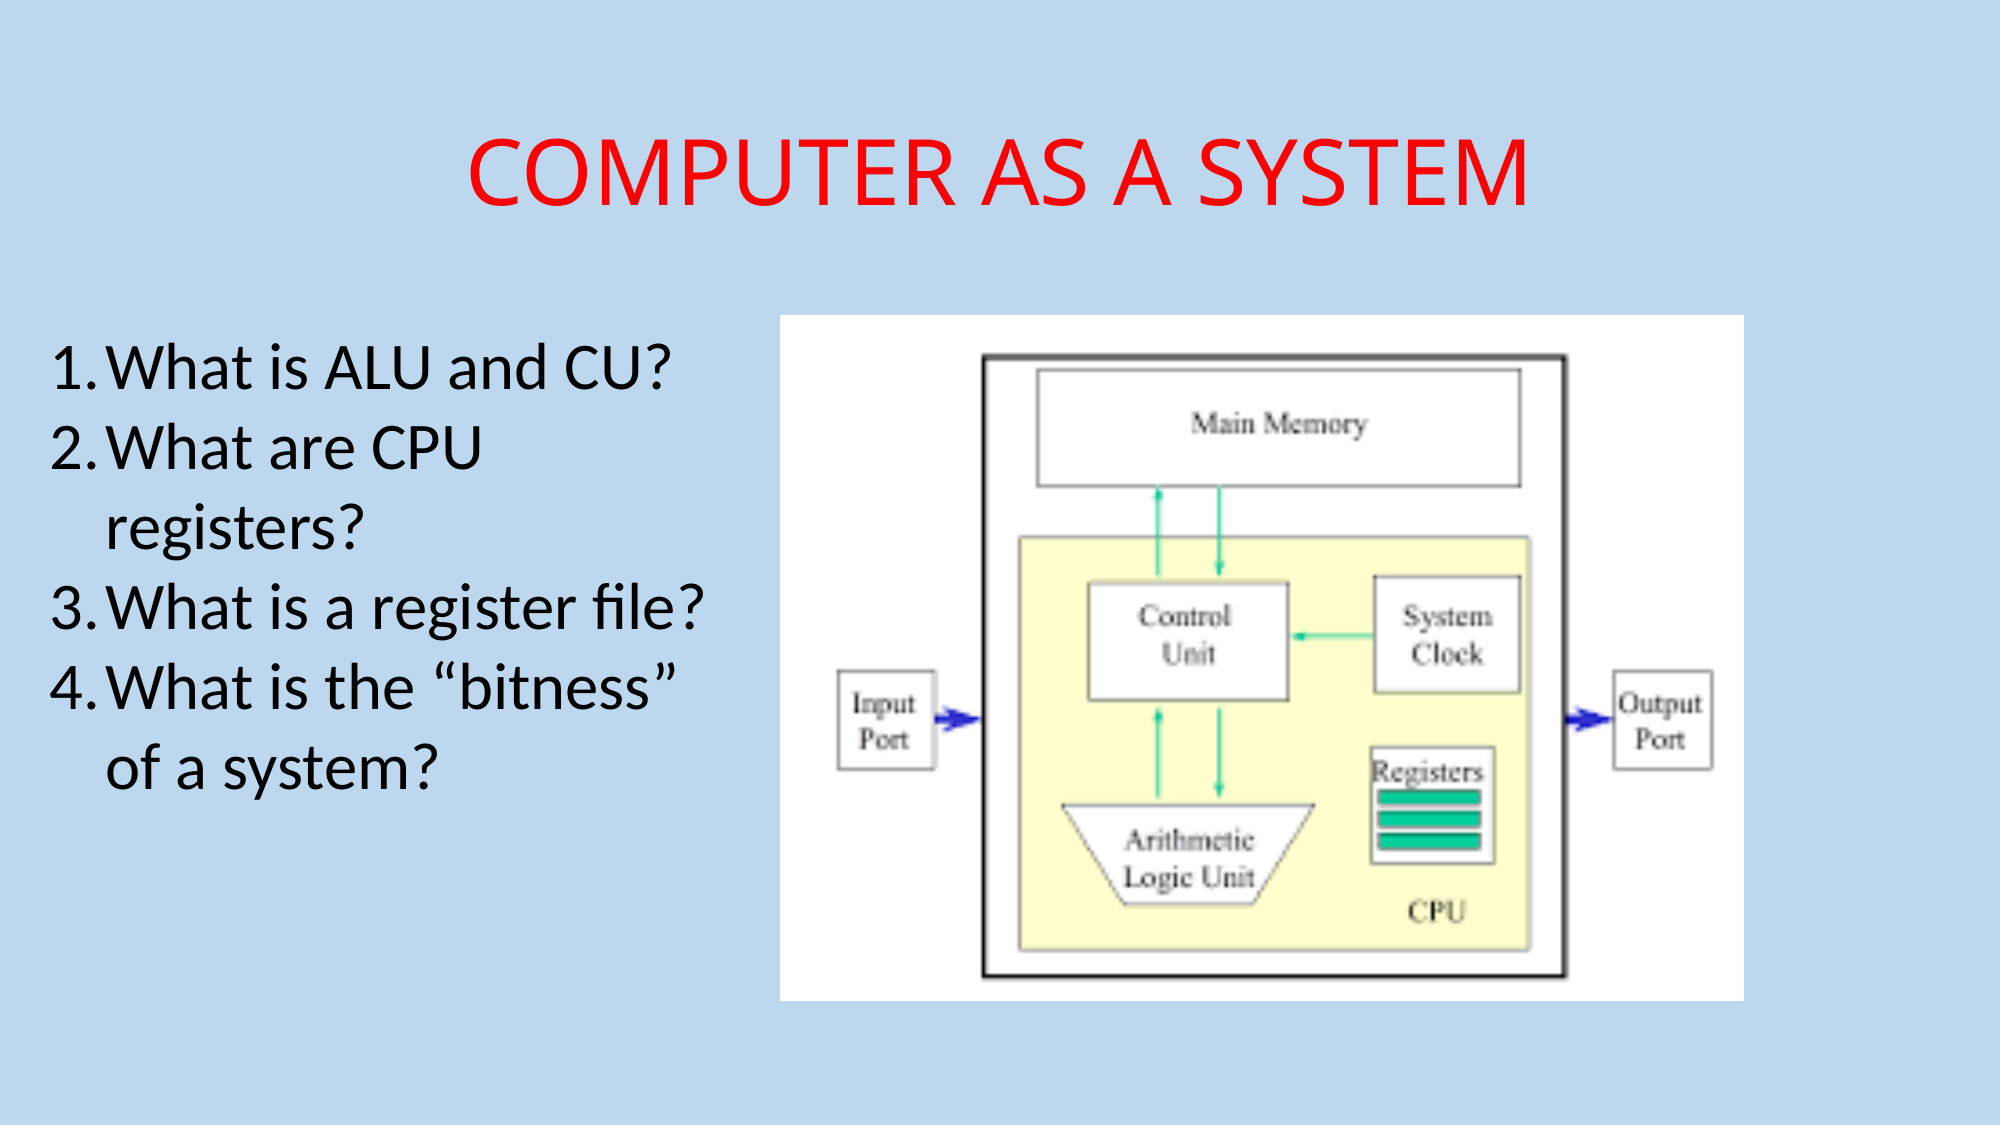

# COMPUTER AS A SYSTEM
What is ALU and CU?
What are CPU registers?
What is a register file?
What is the “bitness” of a system?